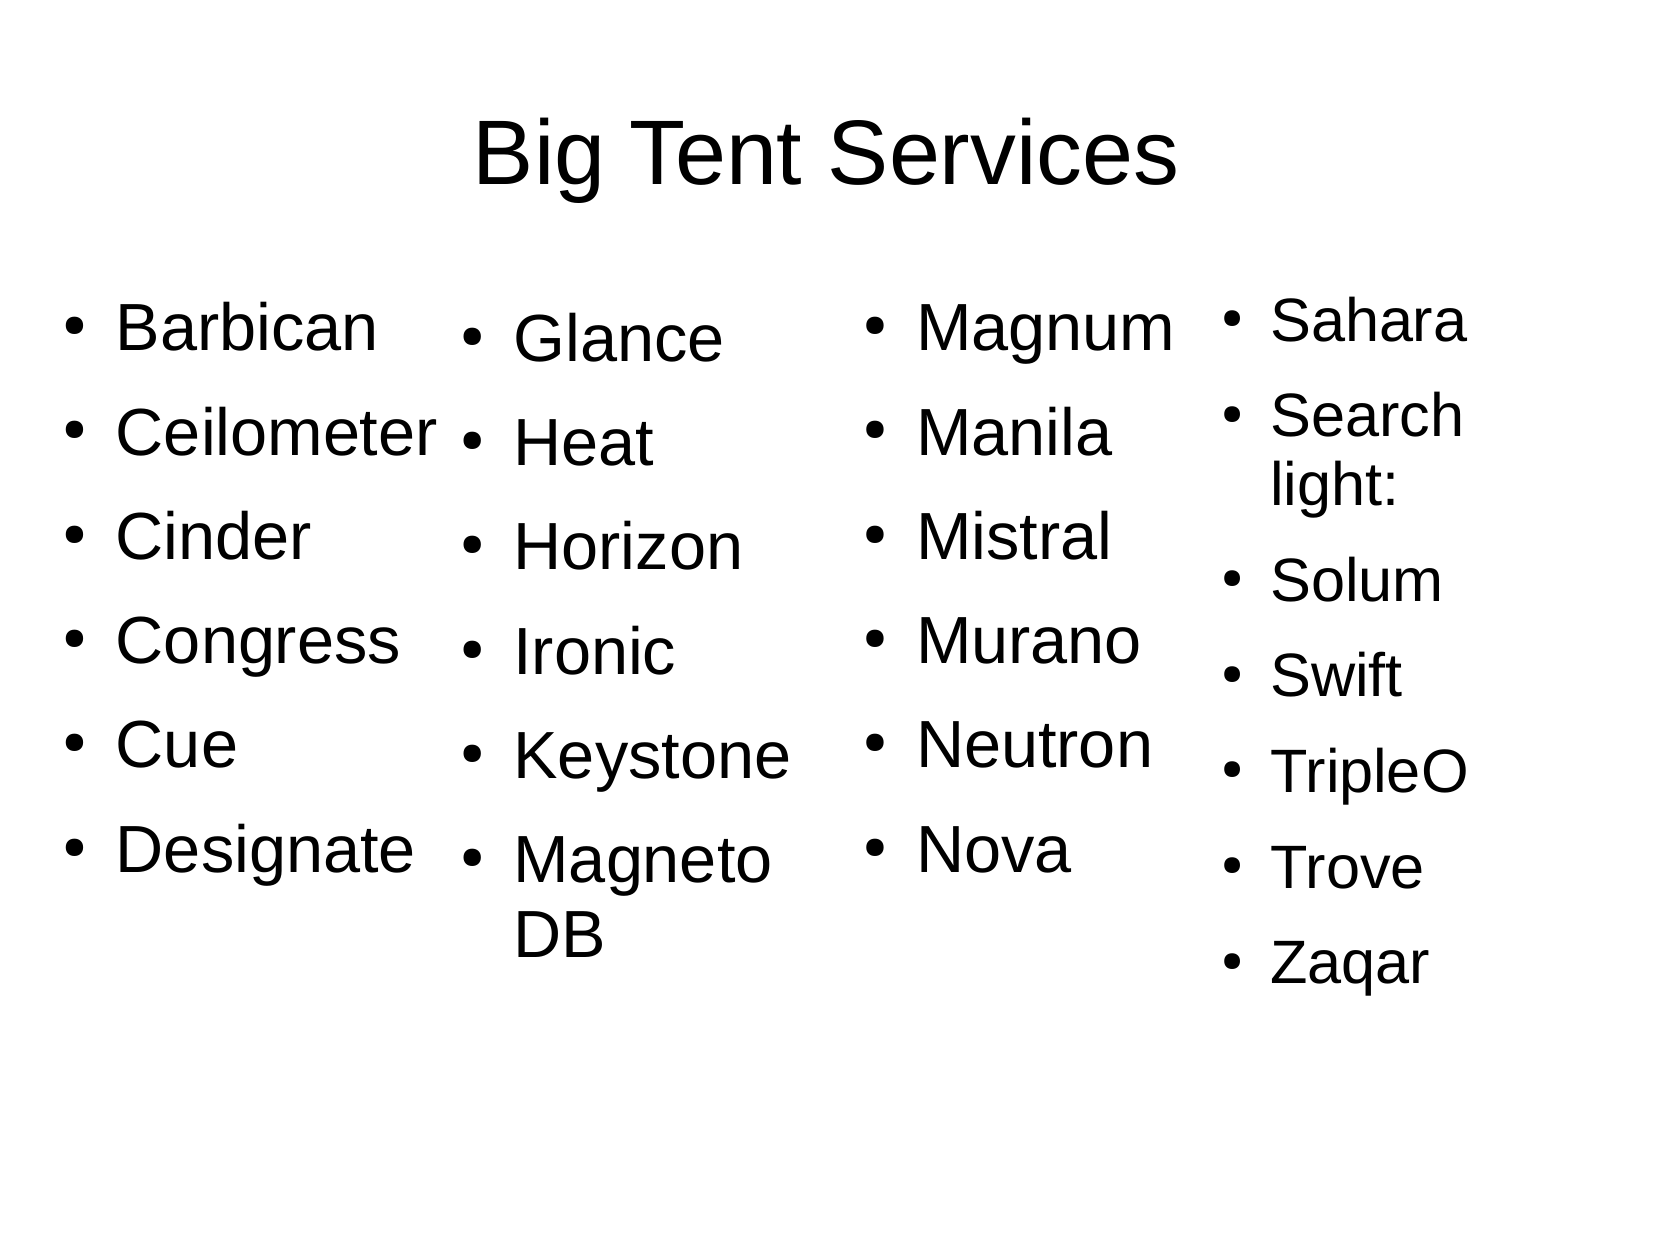

# Big Tent Services
Sahara
Search light:
Solum
Swift
TripleO
Trove
Zaqar
Barbican
Ceilometer
Cinder
Congress
Cue
Designate
Magnum
Manila
Mistral
Murano
Neutron
Nova
Glance
Heat
Horizon
Ironic
Keystone
Magneto DB